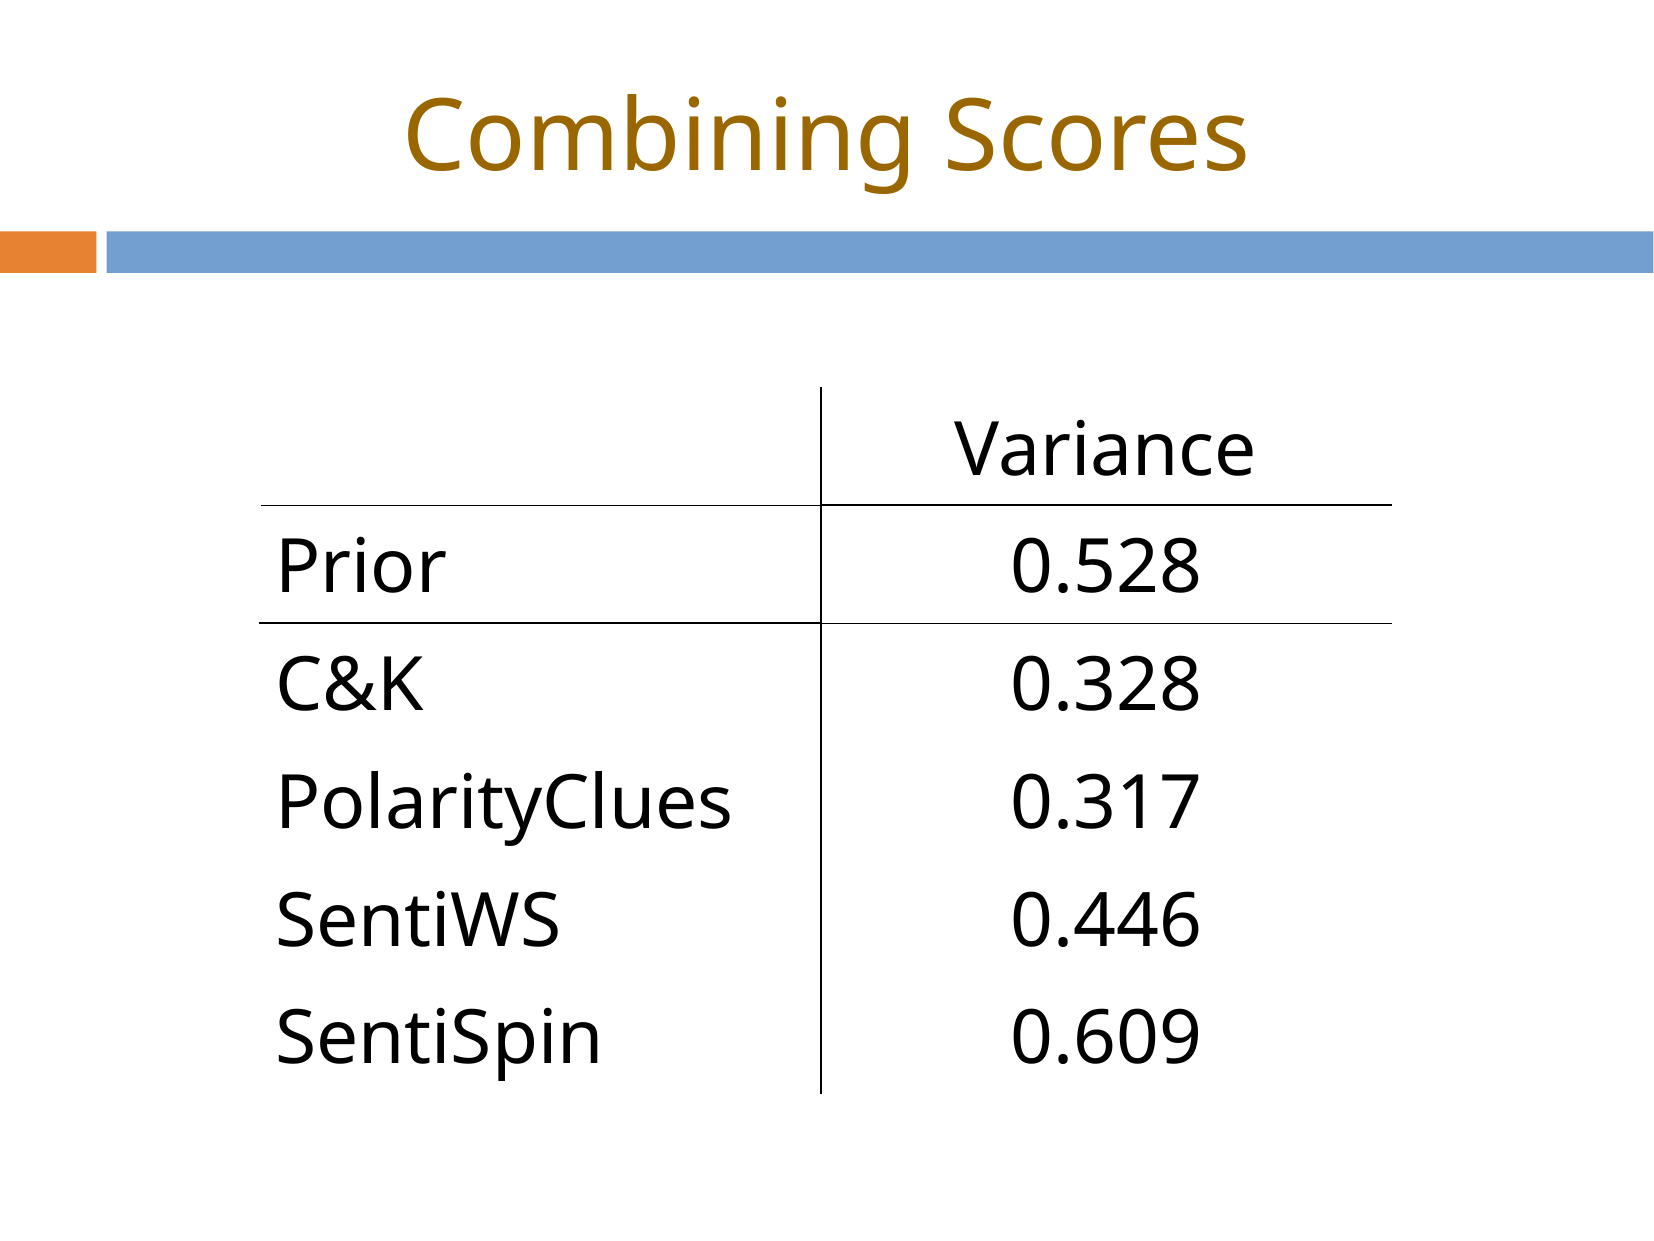

# Combining Scores
| | Variance |
| --- | --- |
| Prior | 0.528 |
| C&K | 0.328 |
| PolarityClues | 0.317 |
| SentiWS | 0.446 |
| SentiSpin | 0.609 |